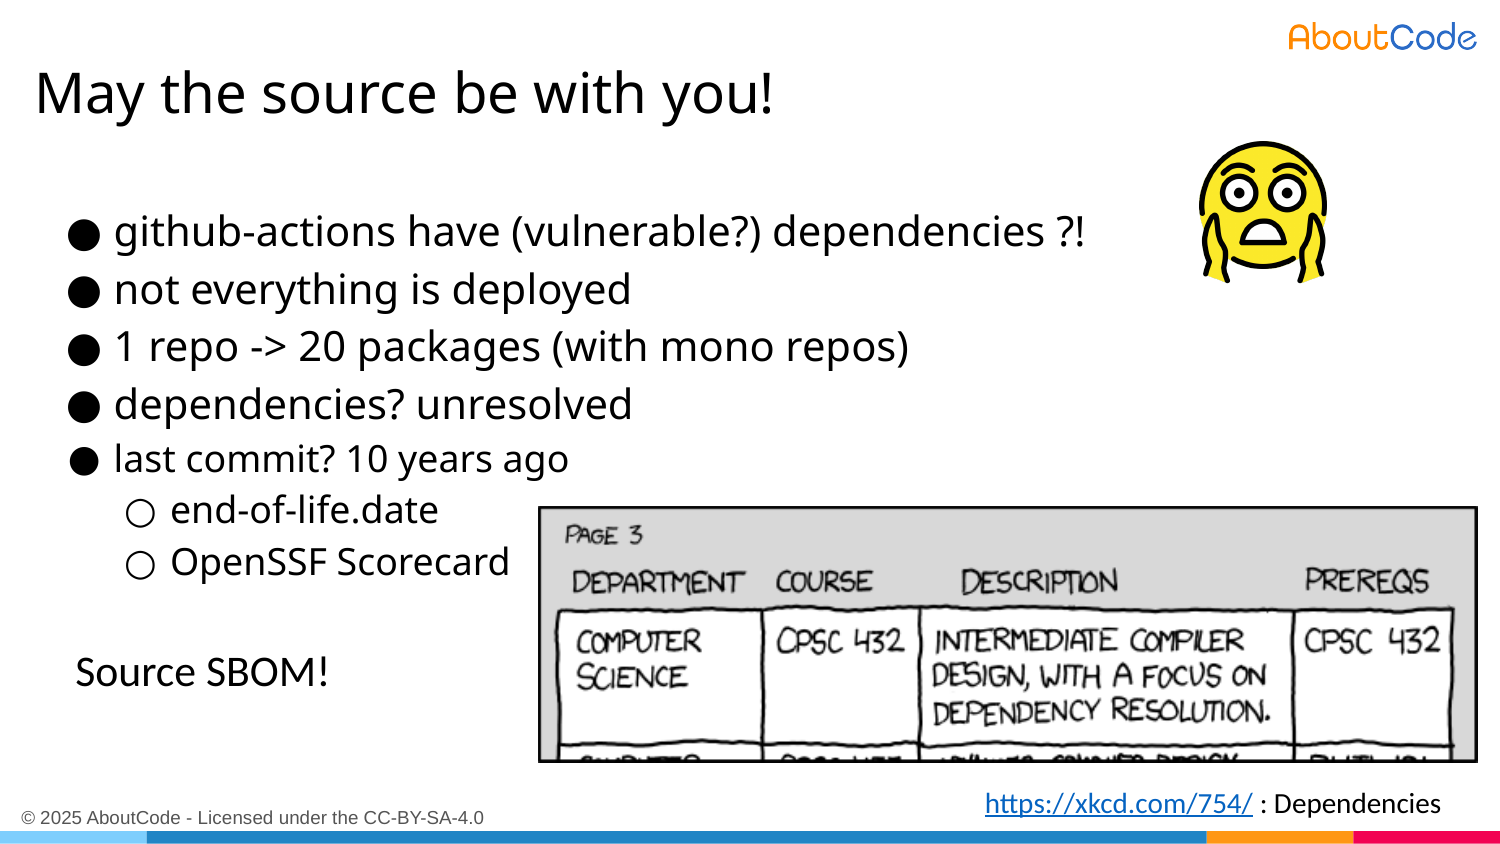

# May the source be with you!
github-actions have (vulnerable?) dependencies ?!
not everything is deployed
1 repo -> 20 packages (with mono repos)
dependencies? unresolved
last commit? 10 years ago
end-of-life.date
OpenSSF Scorecard
Source SBOM!
https://xkcd.com/754/ : Dependencies